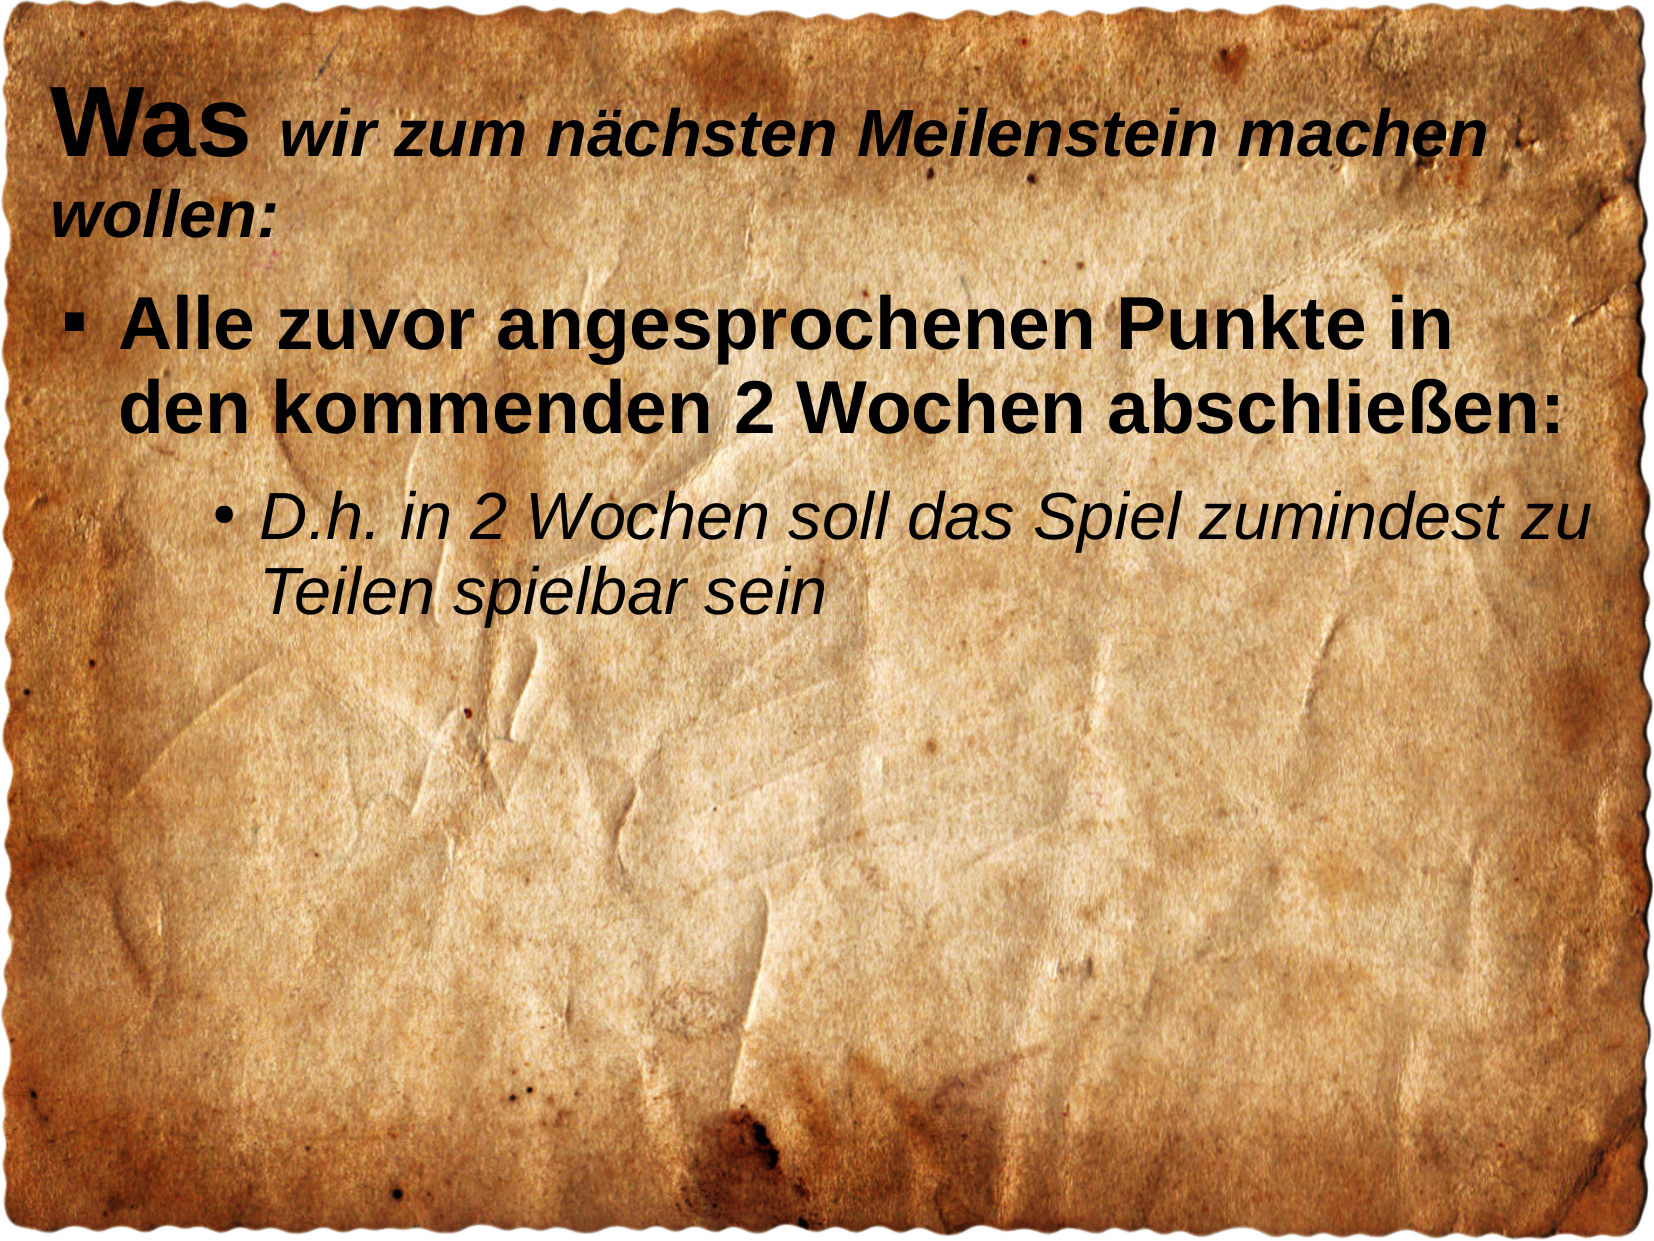

Was wir zum nächsten Meilenstein machen
wollen:
# Alle zuvor angesprochenen Punkte in den kommenden 2 Wochen abschließen:
D.h. in 2 Wochen soll das Spiel zumindest zu Teilen spielbar sein